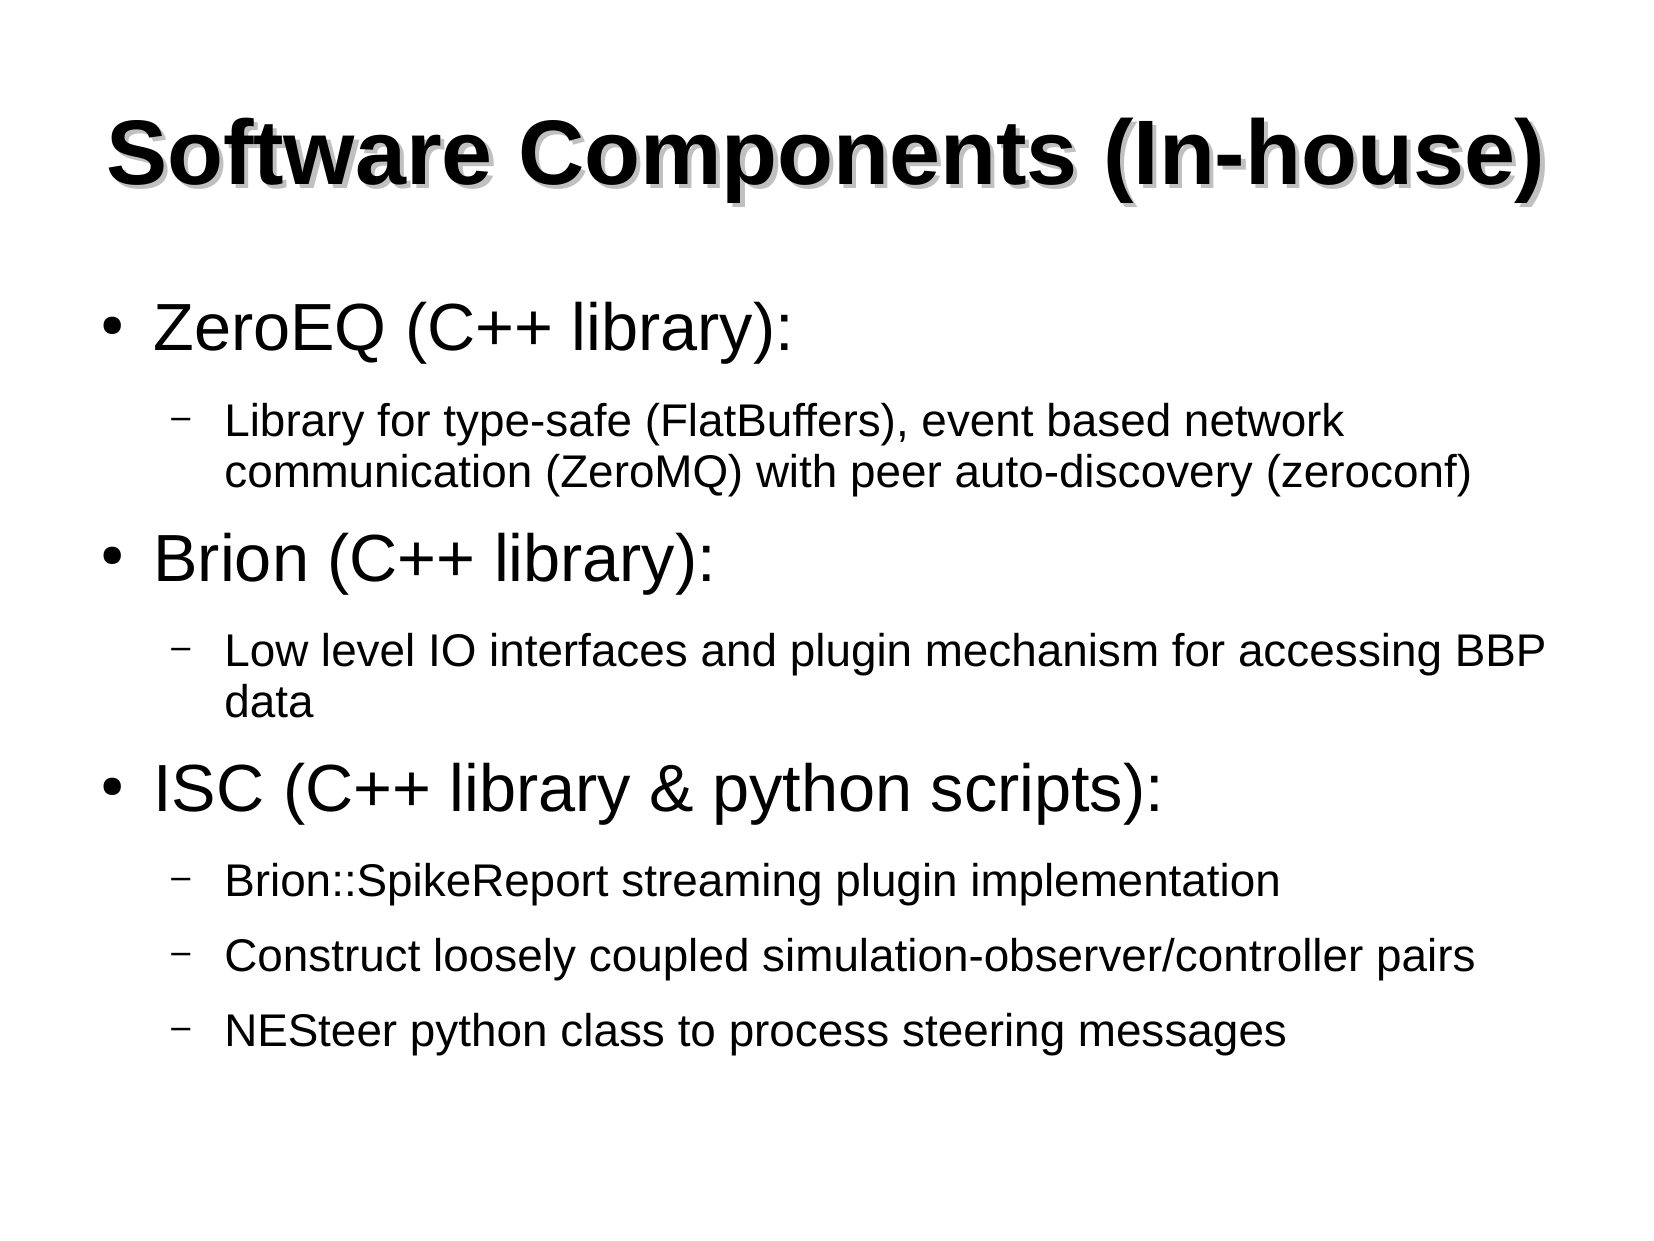

# Software Components (In-house)
ZeroEQ (C++ library):
Library for type-safe (FlatBuffers), event based network communication (ZeroMQ) with peer auto-discovery (zeroconf)
Brion (C++ library):
Low level IO interfaces and plugin mechanism for accessing BBP data
ISC (C++ library & python scripts):
Brion::SpikeReport streaming plugin implementation
Construct loosely coupled simulation-observer/controller pairs
NESteer python class to process steering messages